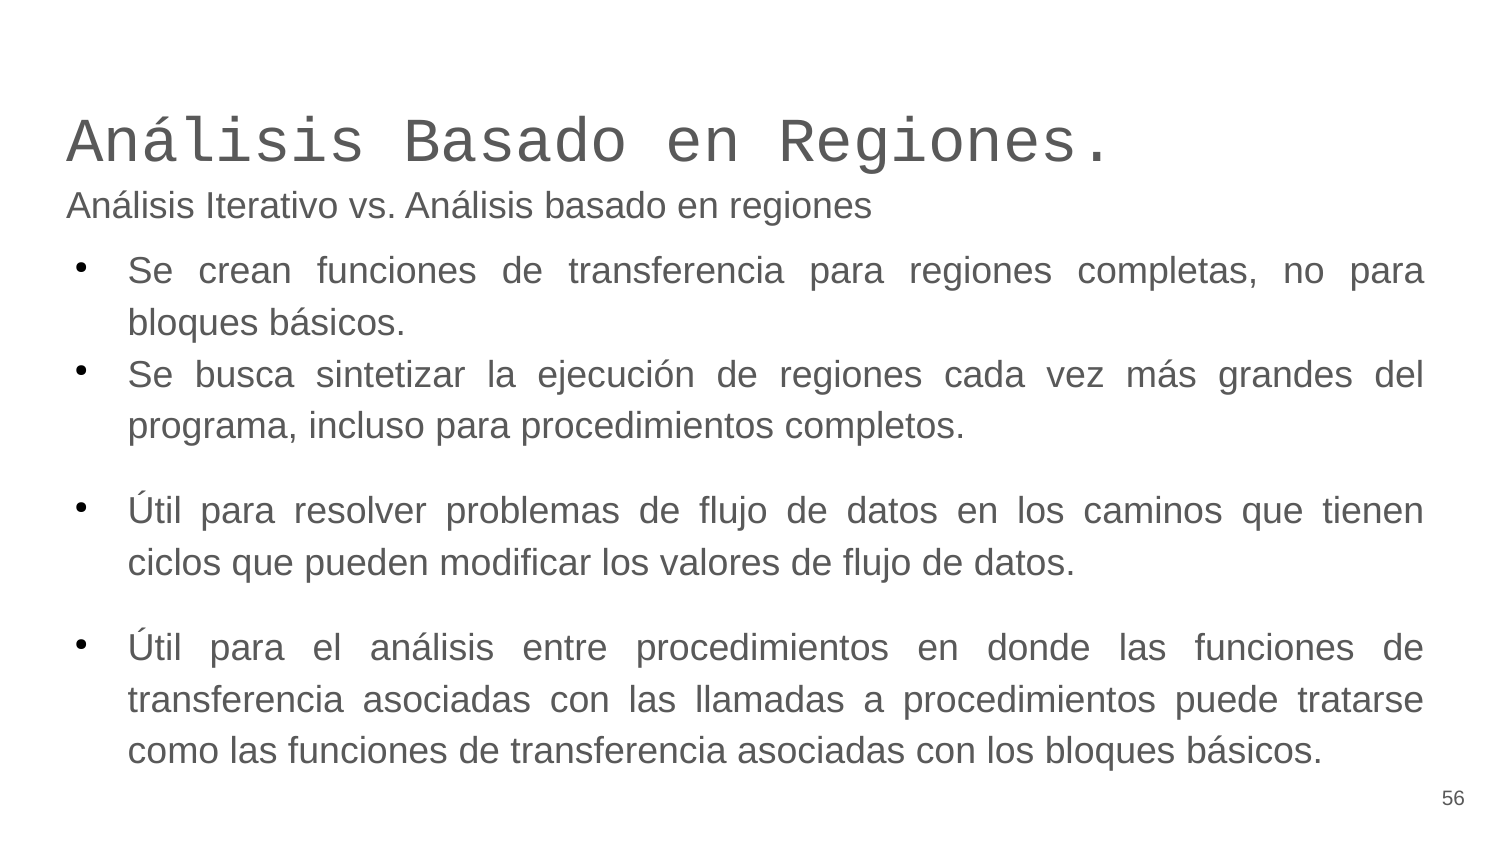

# Análisis Basado en Regiones. Análisis Iterativo vs. Análisis basado en regiones
Se crean funciones de transferencia para regiones completas, no para bloques básicos.
Se busca sintetizar la ejecución de regiones cada vez más grandes del programa, incluso para procedimientos completos.
Útil para resolver problemas de flujo de datos en los caminos que tienen ciclos que pueden modificar los valores de flujo de datos.
Útil para el análisis entre procedimientos en donde las funciones de transferencia asociadas con las llamadas a procedimientos puede tratarse como las funciones de transferencia asociadas con los bloques básicos.